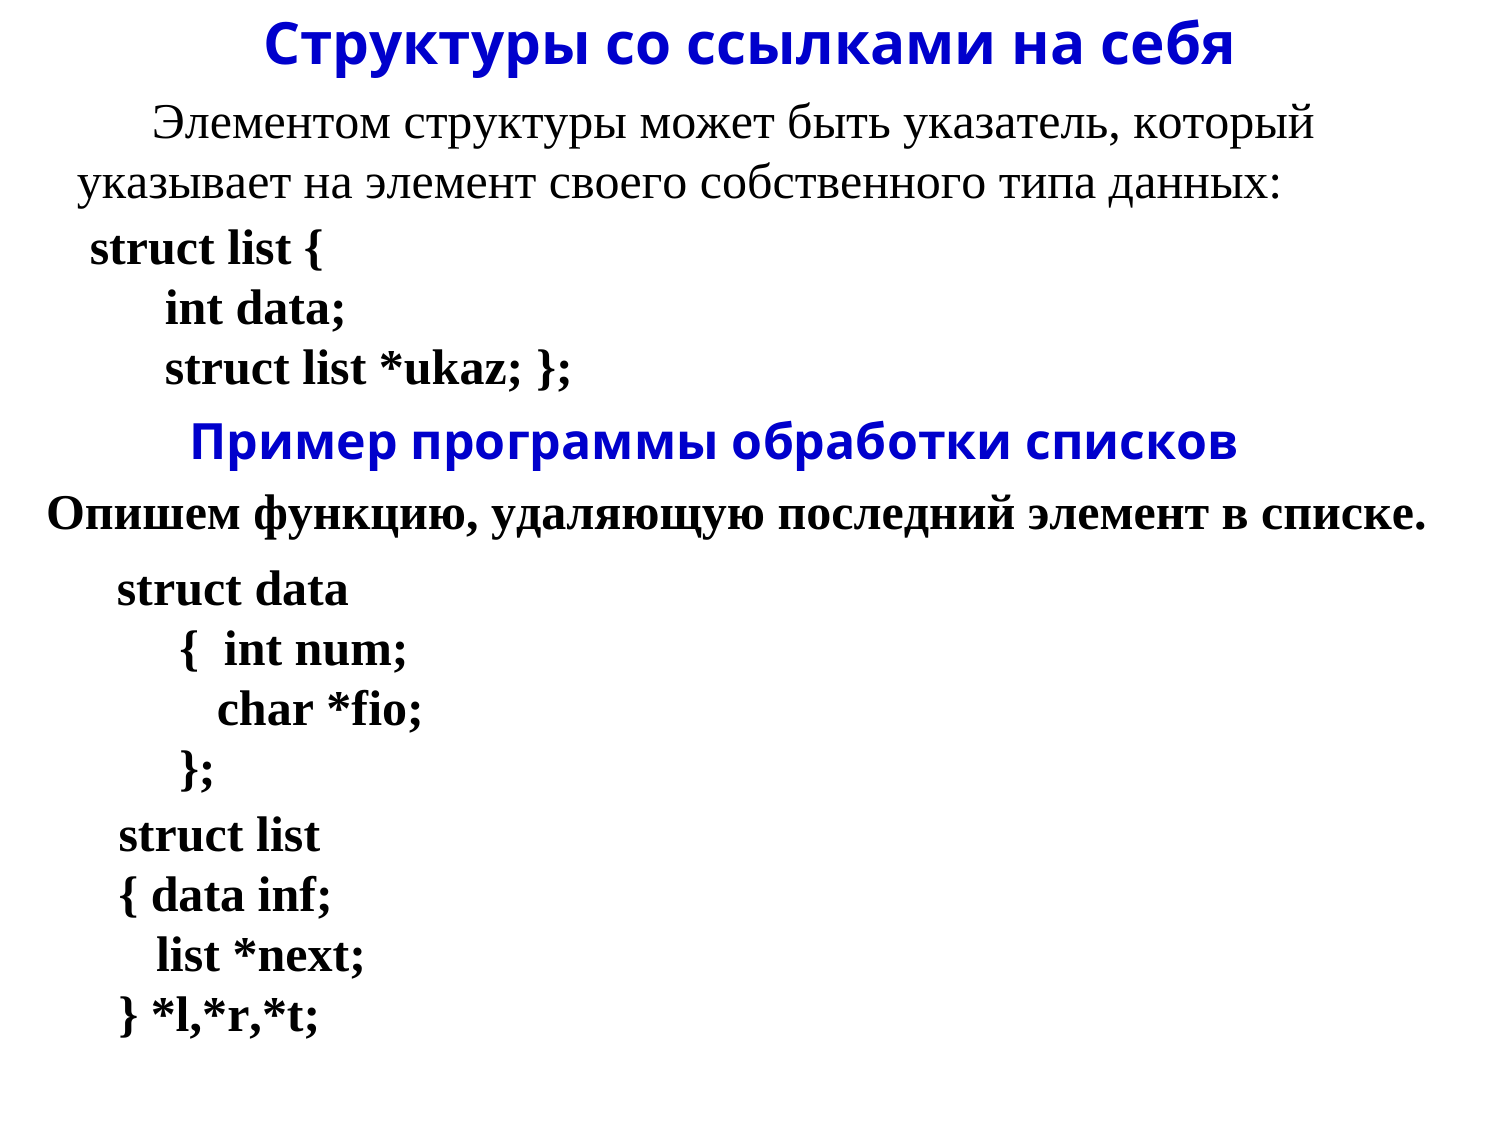

Структуры со ссылками на себя
	Элементом структуры может быть указатель, который указывает на элемент своего собственного типа данных:
struct list {
	int data;
	struct list *ukaz; };
Пример программы обработки списков
Опишем функцию, удаляющую последний элемент в списке.
	 struct data
		{ int num;
		 char *fio;
		};
struct list
{ data inf;
 list *next;
} *l,*r,*t;